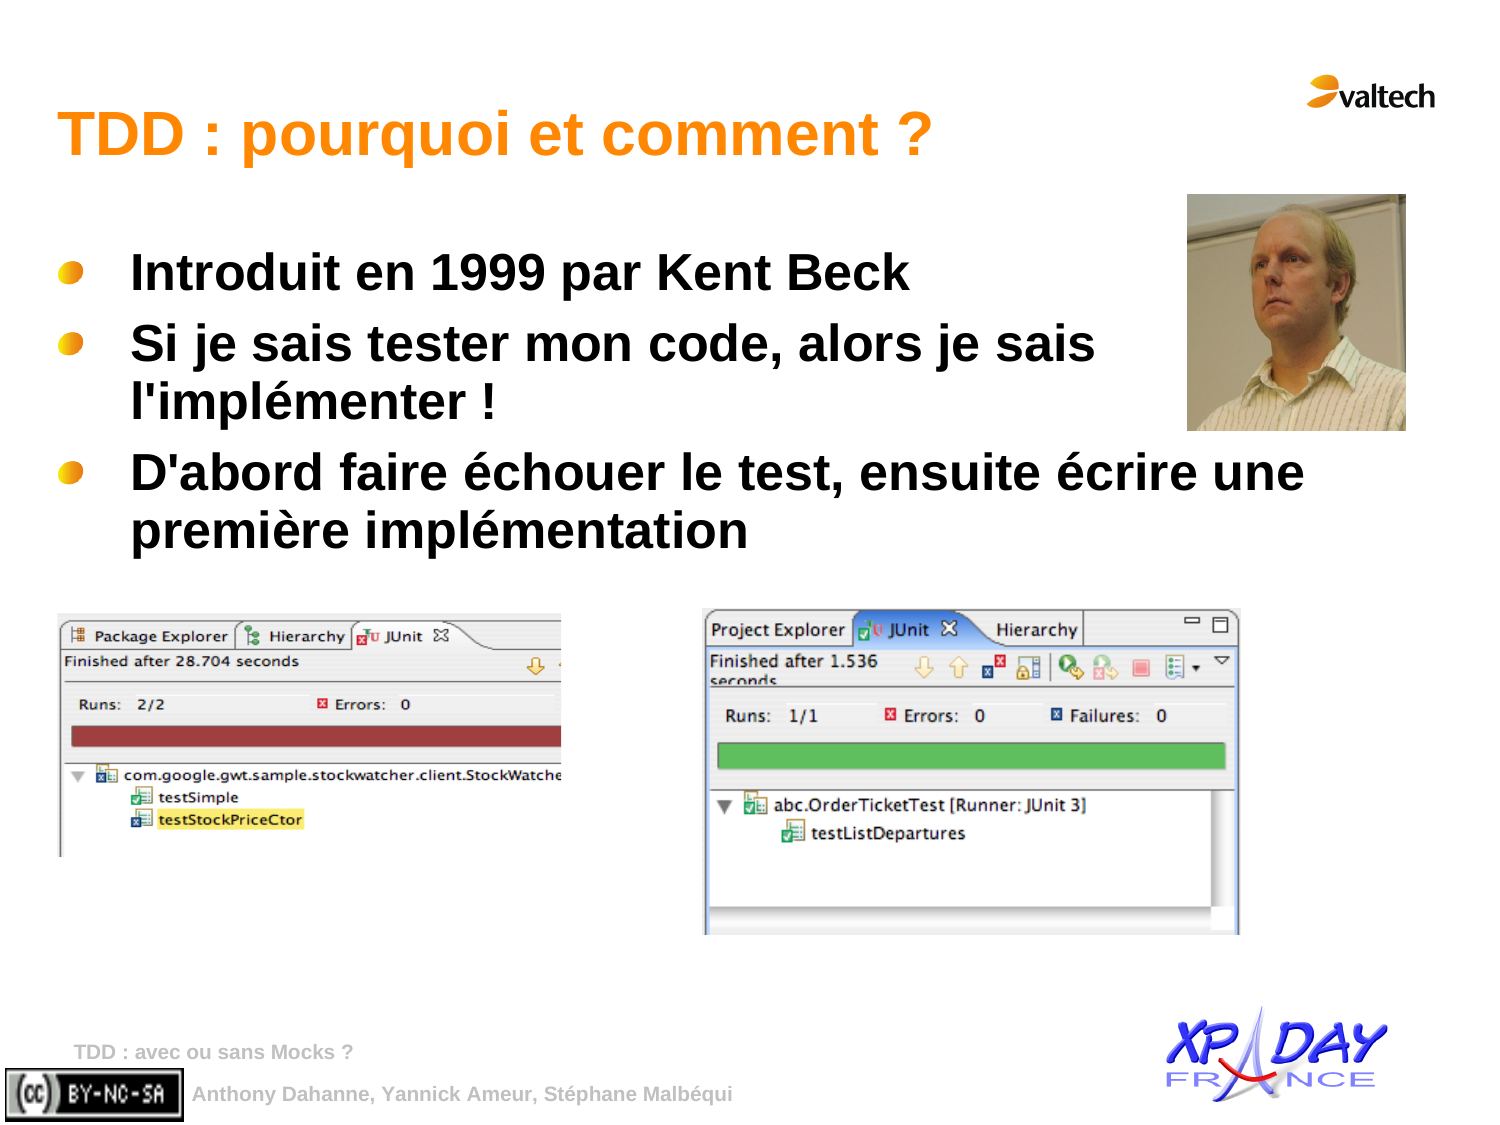

# TDD : pourquoi et comment ?
Introduit en 1999 par Kent Beck
Si je sais tester mon code, alors je sais l'implémenter !
D'abord faire échouer le test, ensuite écrire une première implémentation
TDD : avec ou sans Mocks ?
10